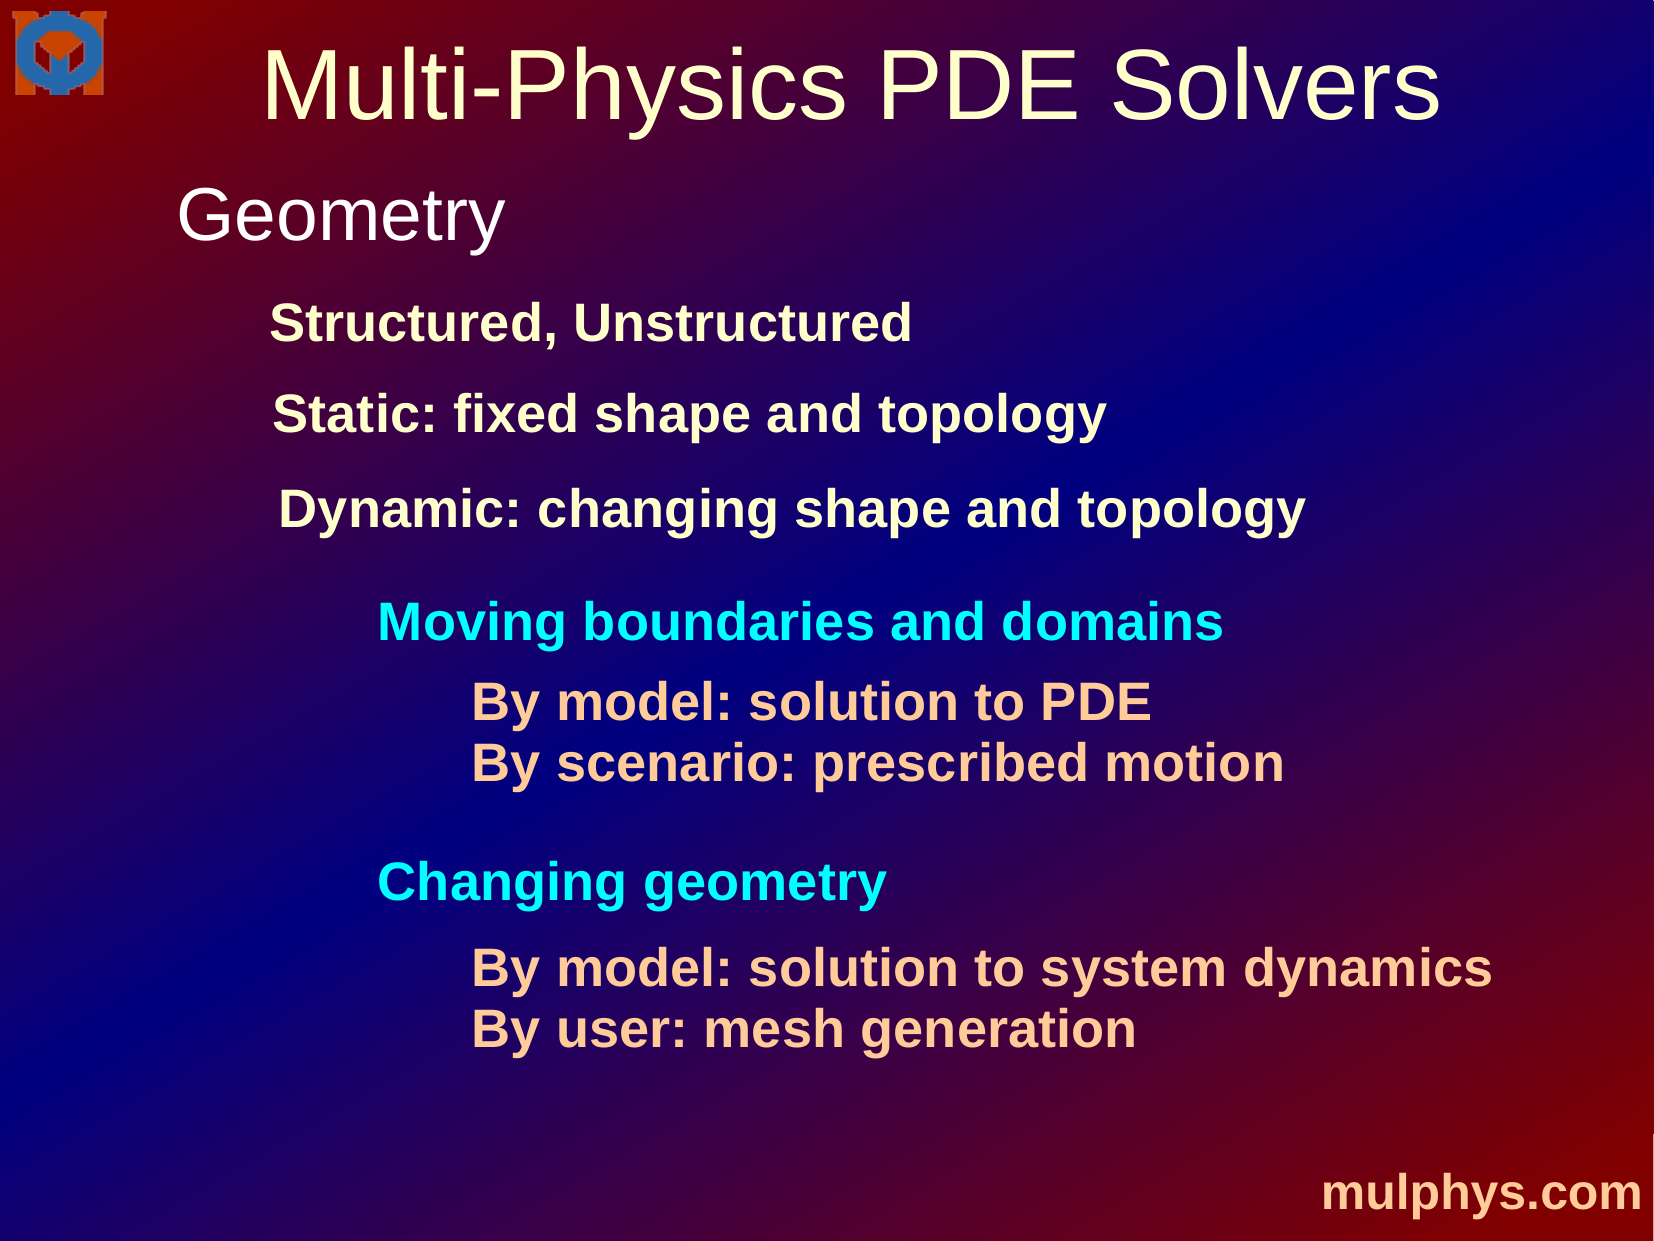

# Multi-Physics PDE Solvers
Geometry
Structured, Unstructured
Static: fixed shape and topology
Dynamic: changing shape and topology
Moving boundaries and domains
By model: solution to PDE
By scenario: prescribed motion
Changing geometry
By model: solution to system dynamics
By user: mesh generation
mulphys.com